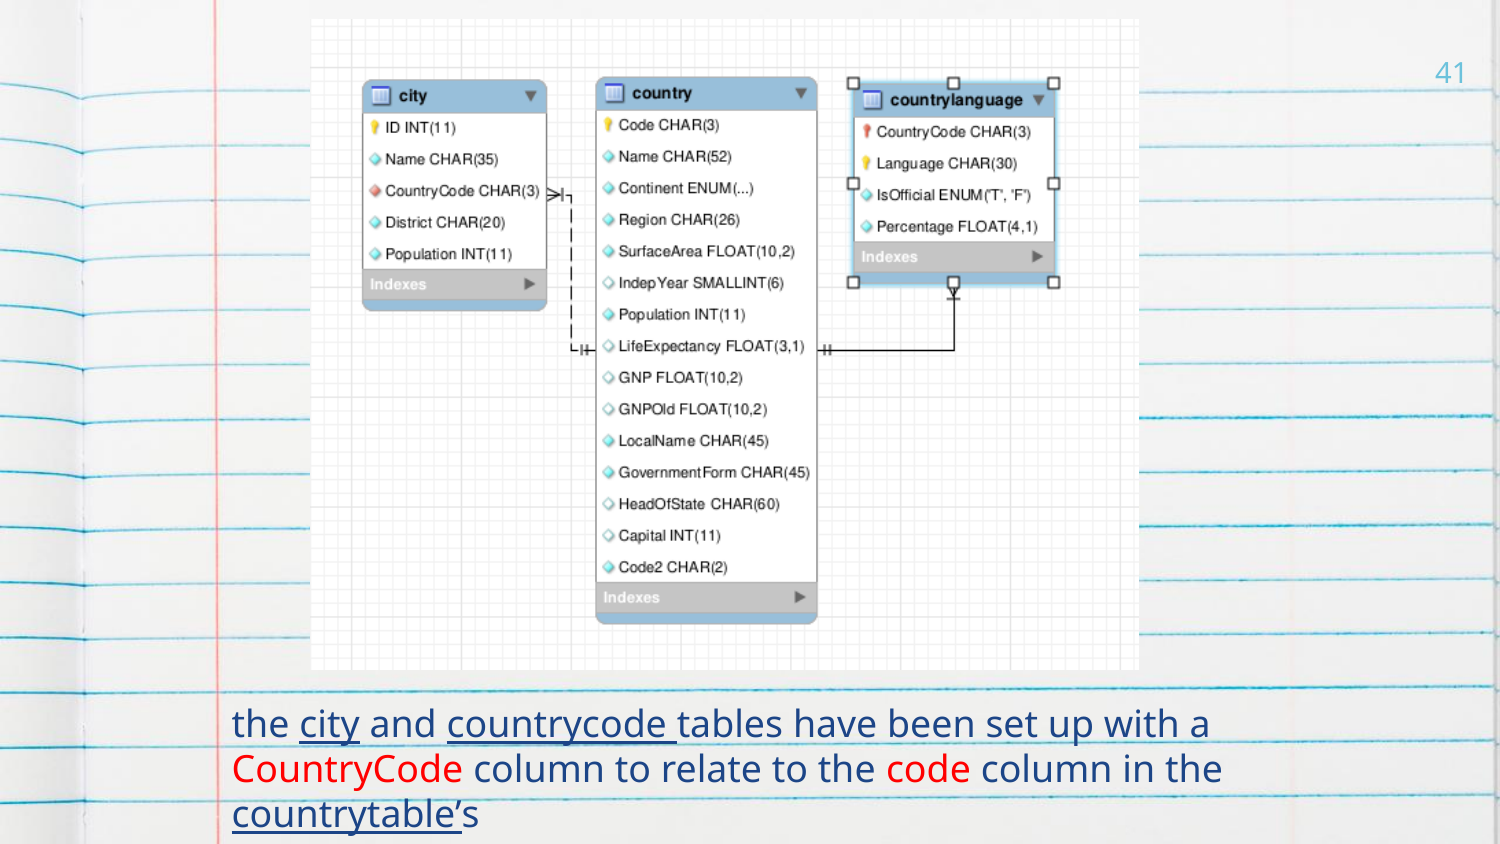

# the city and countrycode tables have been set up with a CountryCode column to relate to the code column in the countrytable’s